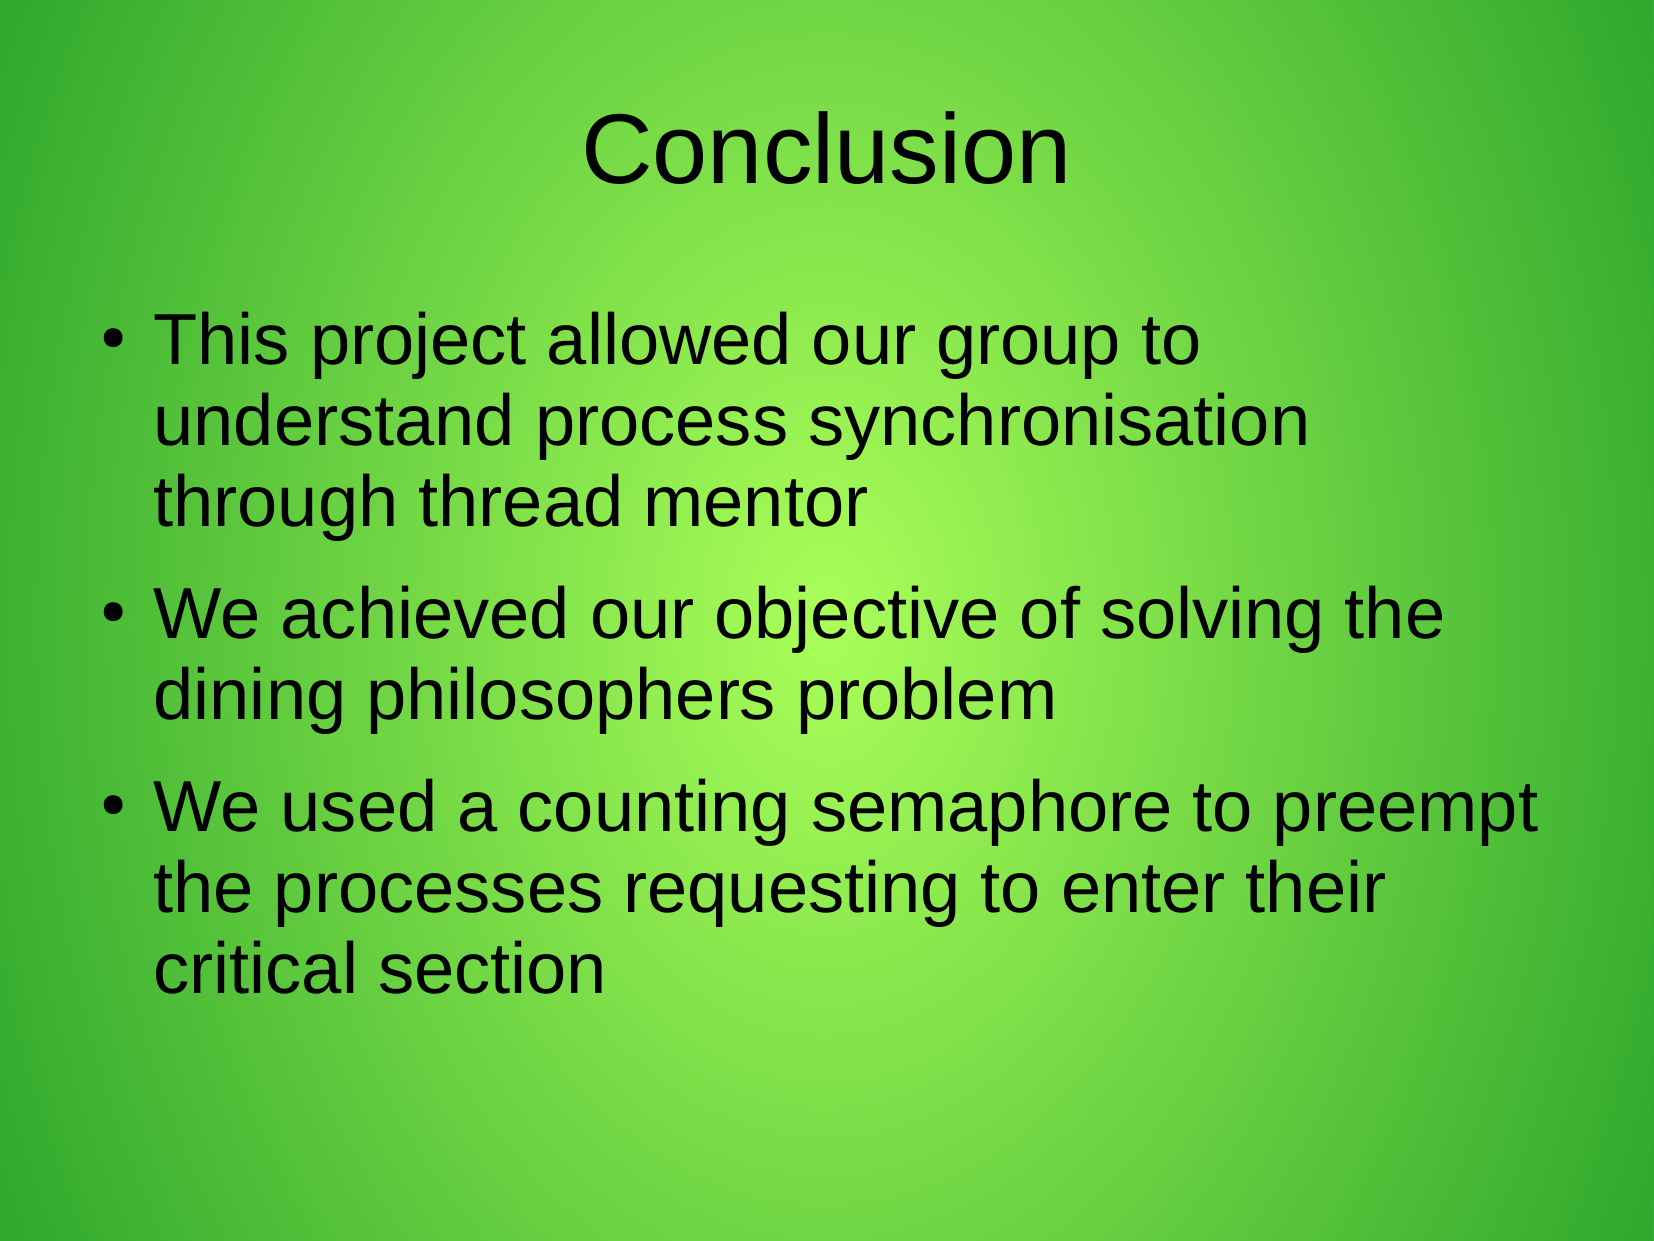

# Conclusion
This project allowed our group to understand process synchronisation through thread mentor
We achieved our objective of solving the dining philosophers problem
We used a counting semaphore to preempt the processes requesting to enter their critical section